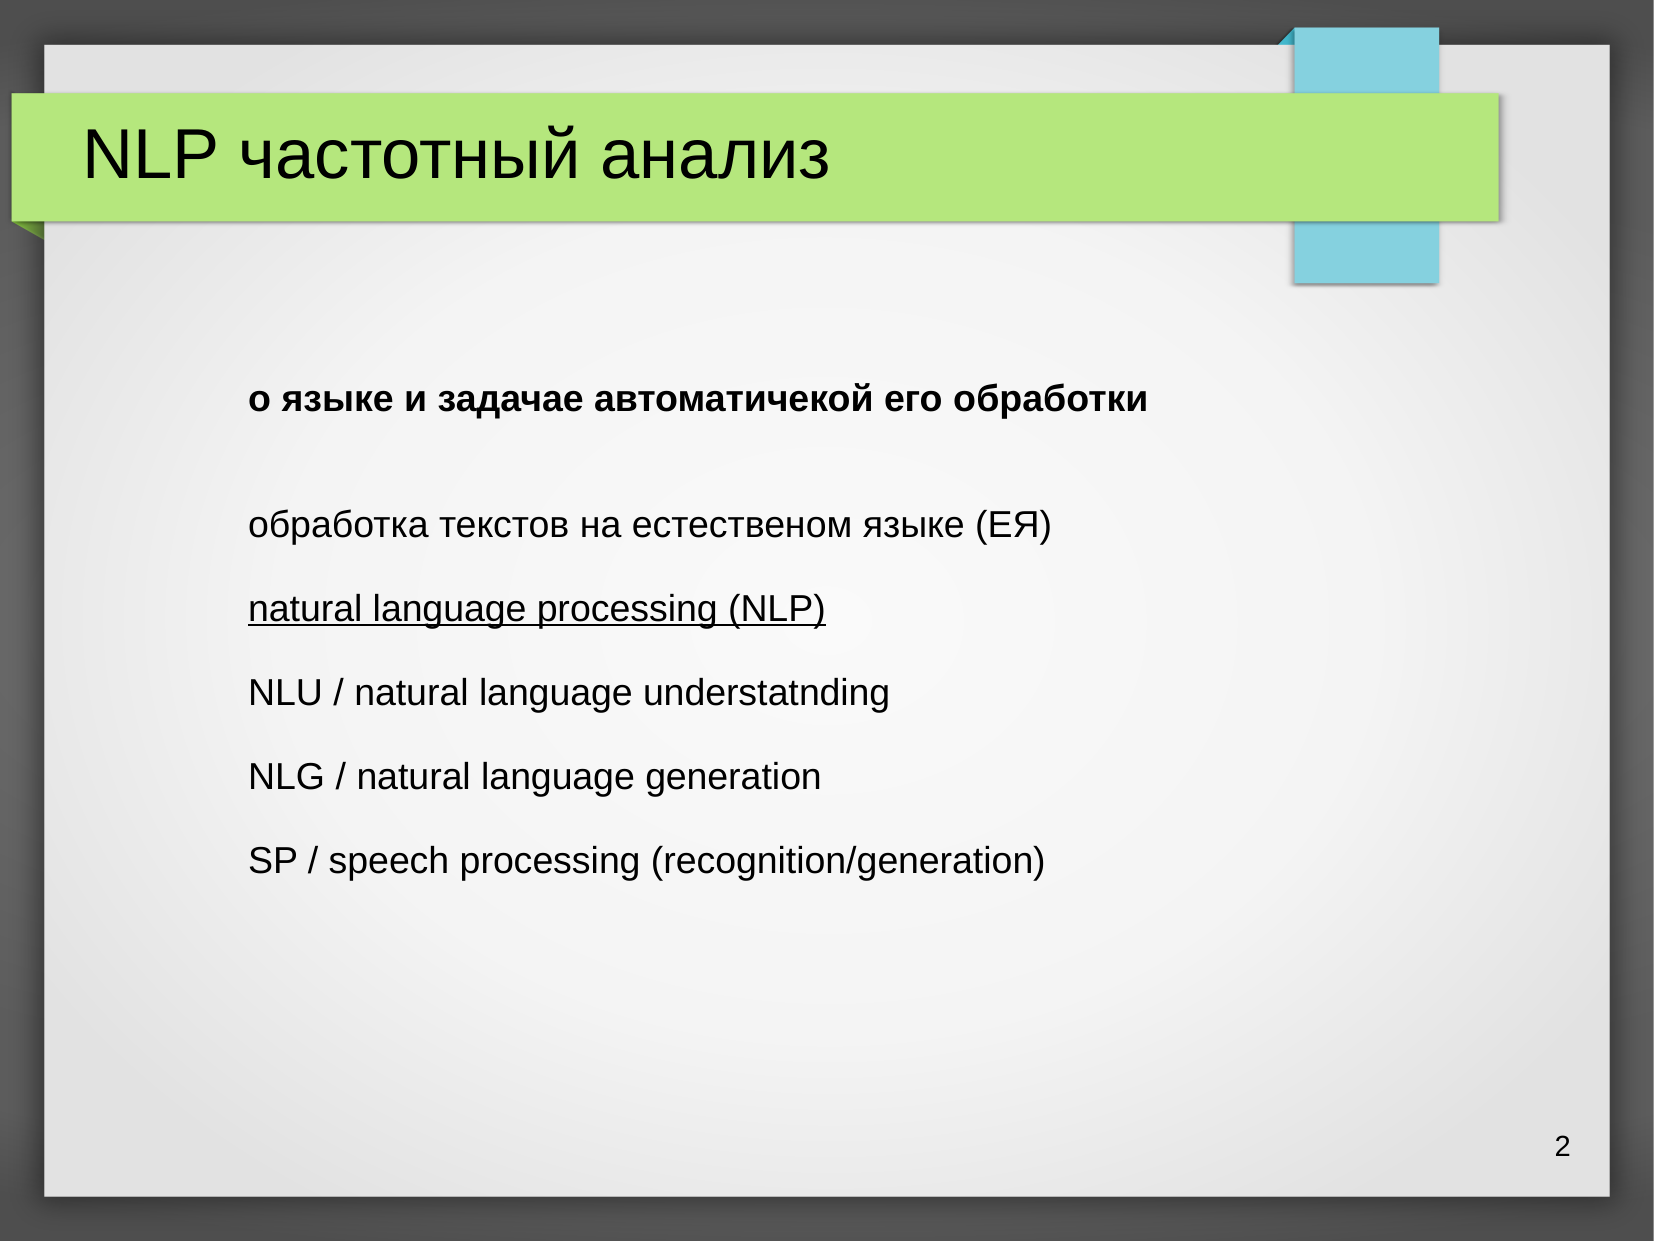

# NLP частотный анализ
о языке и задачае автоматичекой его обработки
обработка текстов на естественом языке (ЕЯ)
natural language processing (NLP)
NLU / natural language understatnding
NLG / natural language generation
SP / speech processing (recognition/generation)
2